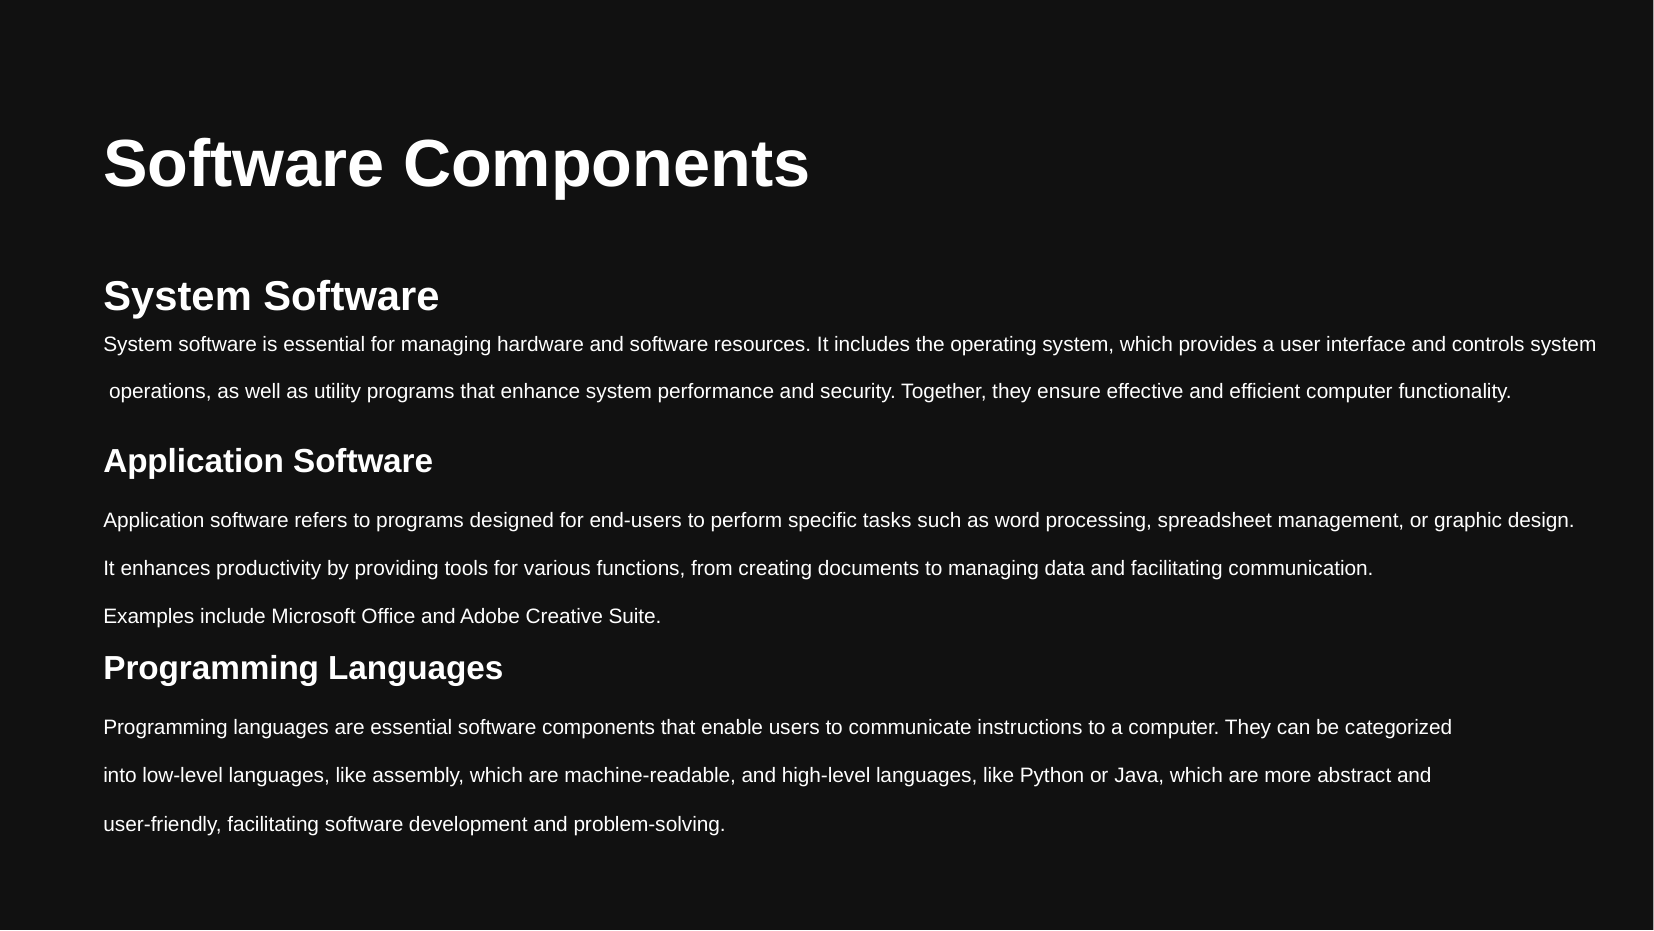

Software Components
System Software
System software is essential for managing hardware and software resources. It includes the operating system, which provides a user interface and controls system
 operations, as well as utility programs that enhance system performance and security. Together, they ensure effective and efficient computer functionality.
Application Software
Application software refers to programs designed for end-users to perform specific tasks such as word processing, spreadsheet management, or graphic design.
It enhances productivity by providing tools for various functions, from creating documents to managing data and facilitating communication.
Examples include Microsoft Office and Adobe Creative Suite.
Programming Languages
Programming languages are essential software components that enable users to communicate instructions to a computer. They can be categorized
into low-level languages, like assembly, which are machine-readable, and high-level languages, like Python or Java, which are more abstract and
user-friendly, facilitating software development and problem-solving.